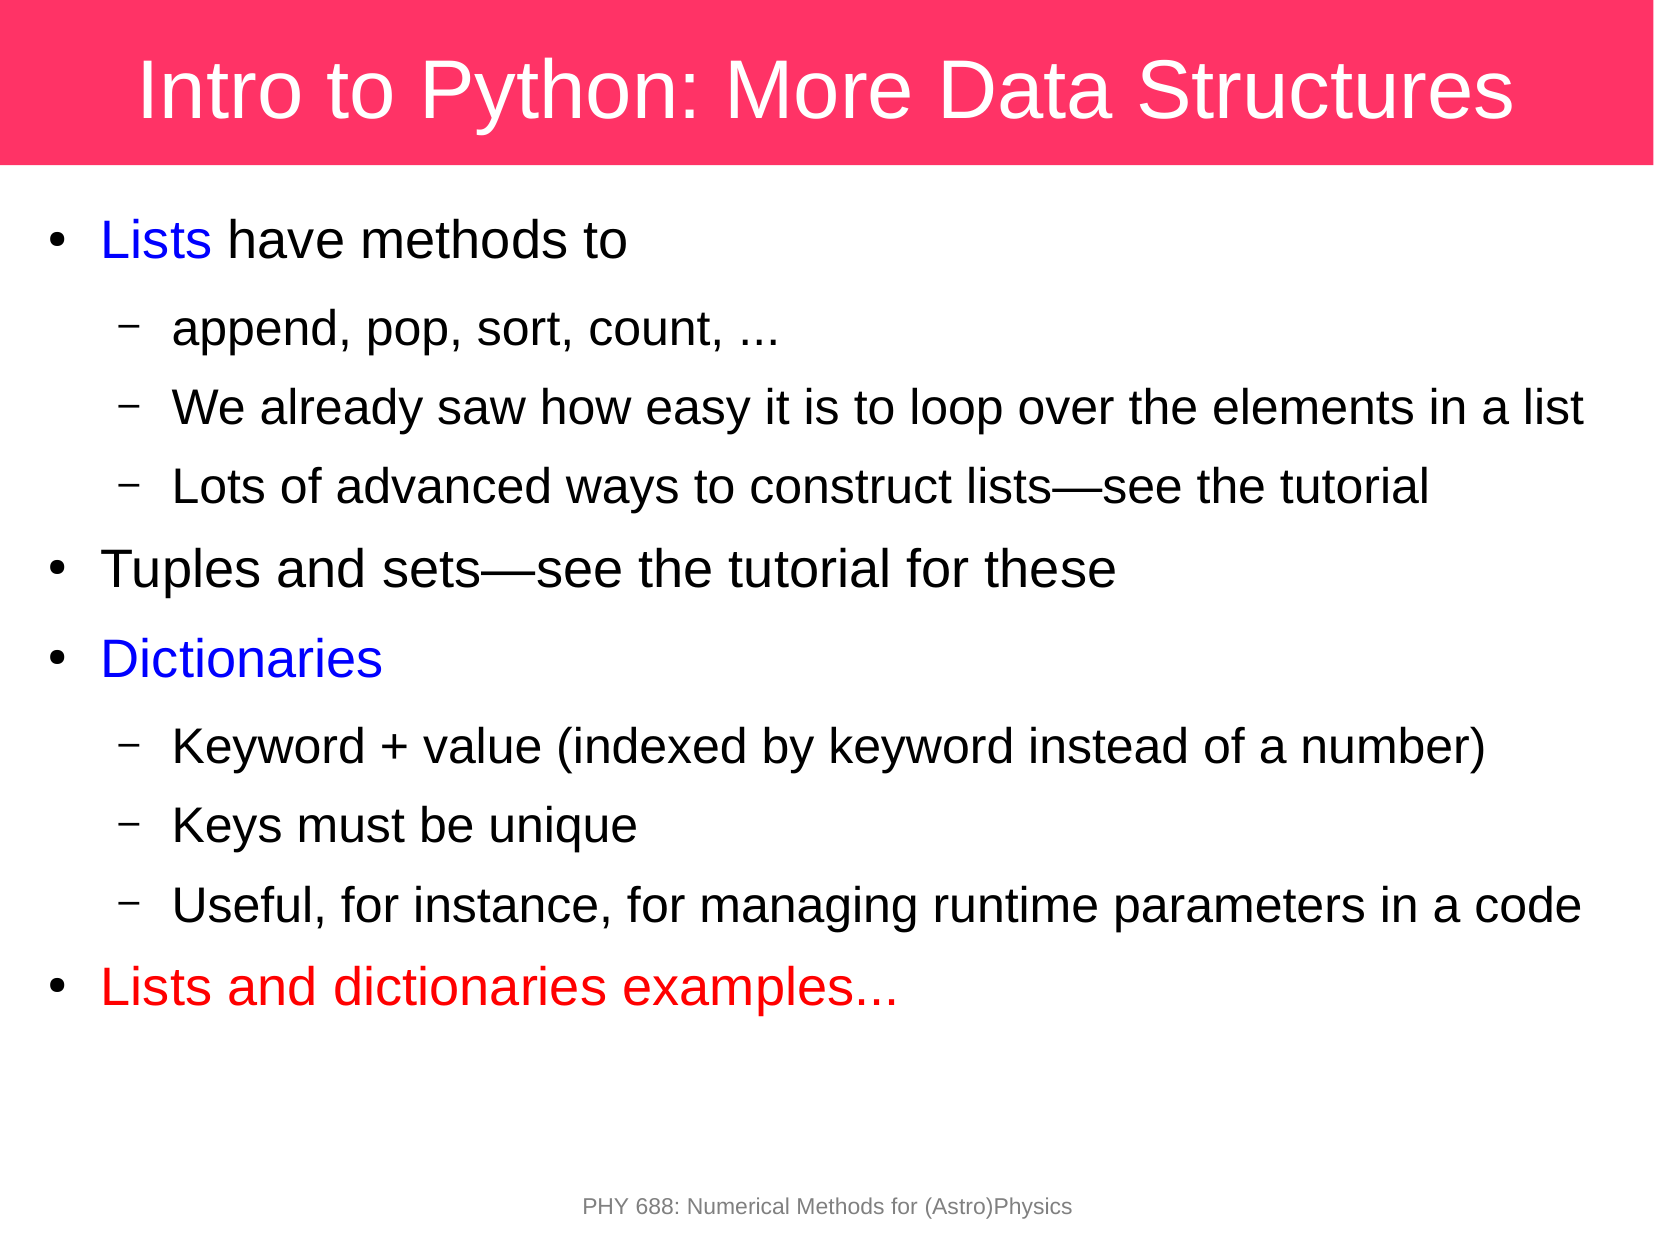

# Intro to Python: More Data Structures
Lists have methods to
append, pop, sort, count, ...
We already saw how easy it is to loop over the elements in a list
Lots of advanced ways to construct lists—see the tutorial
Tuples and sets—see the tutorial for these
Dictionaries
Keyword + value (indexed by keyword instead of a number)
Keys must be unique
Useful, for instance, for managing runtime parameters in a code
Lists and dictionaries examples...